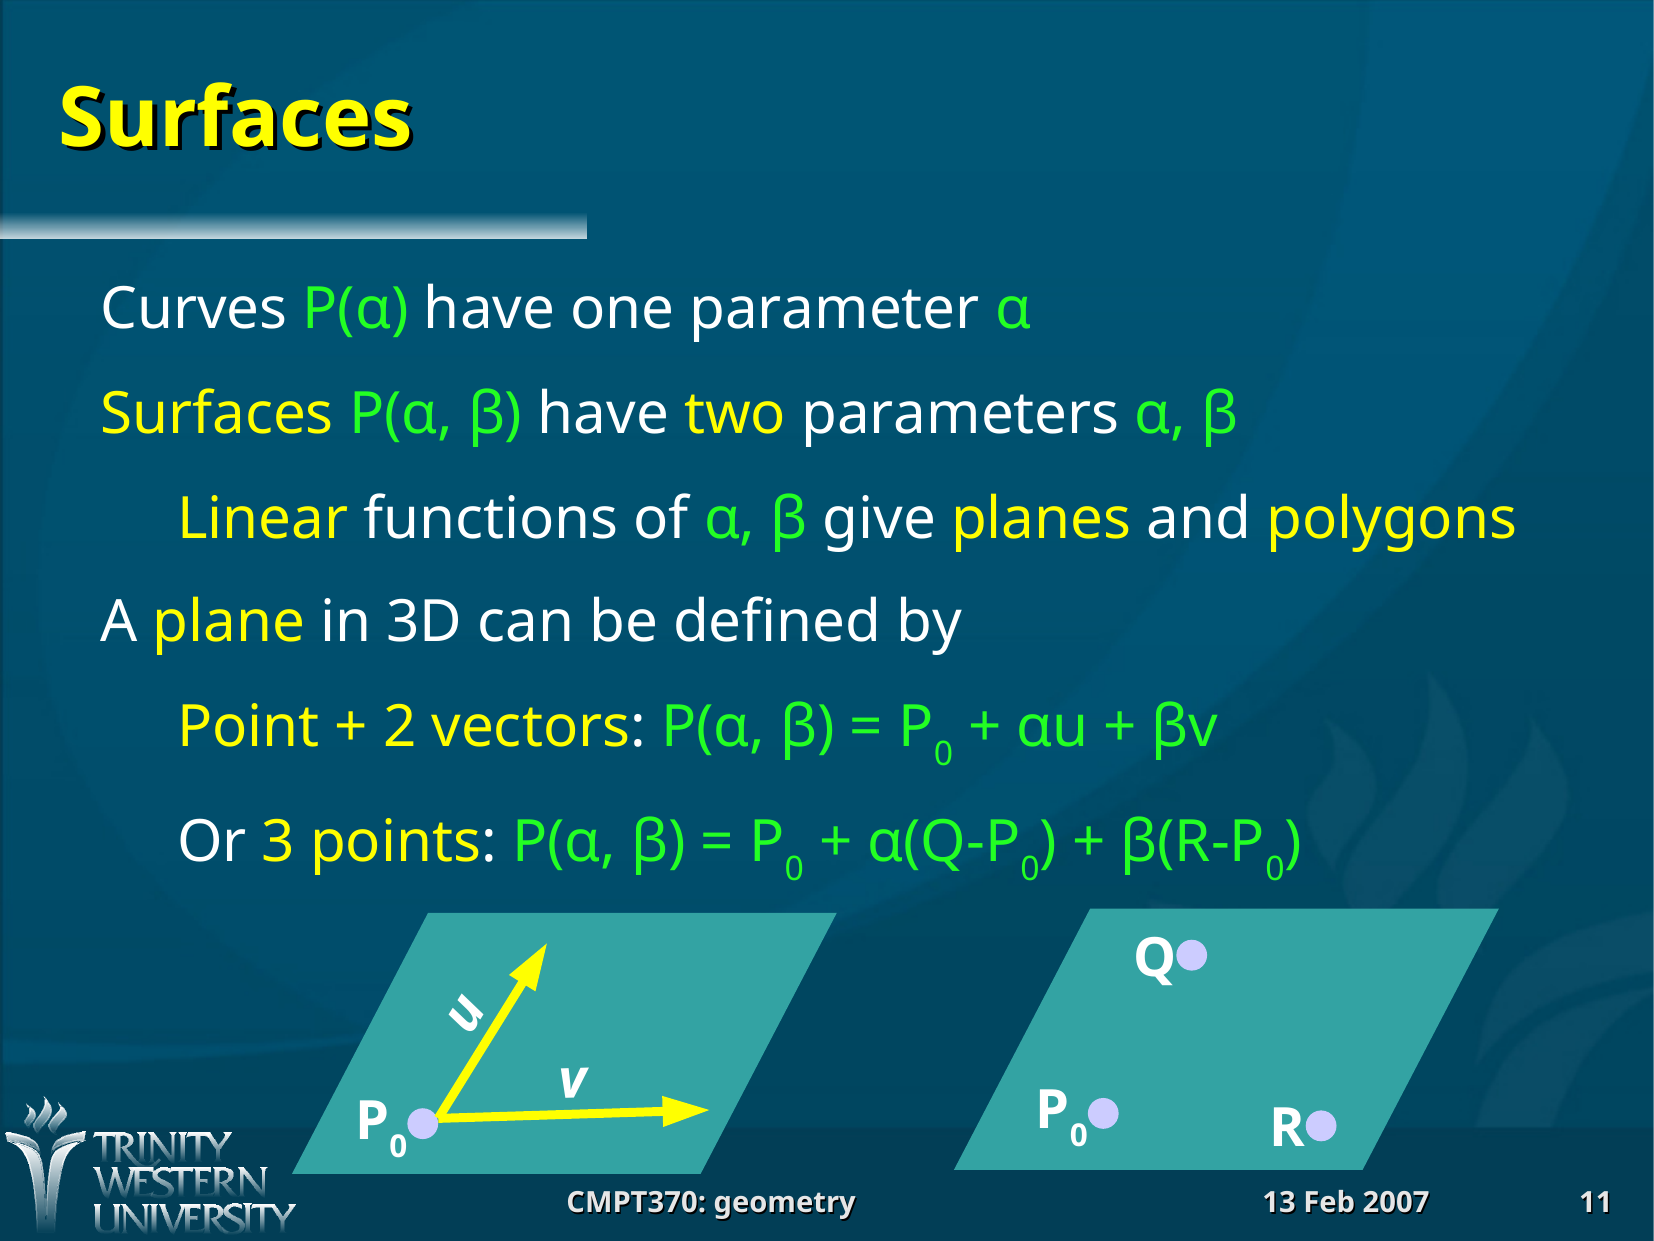

# Surfaces
Curves P(α) have one parameter α
Surfaces P(α, β) have two parameters α, β
Linear functions of α, β give planes and polygons
A plane in 3D can be defined by
Point + 2 vectors: P(α, β) = P0 + αu + βv
Or 3 points: P(α, β) = P0 + α(Q-P0) + β(R-P0)
Q
u
P0
P0
v
R
CMPT370: geometry
13 Feb 2007
11